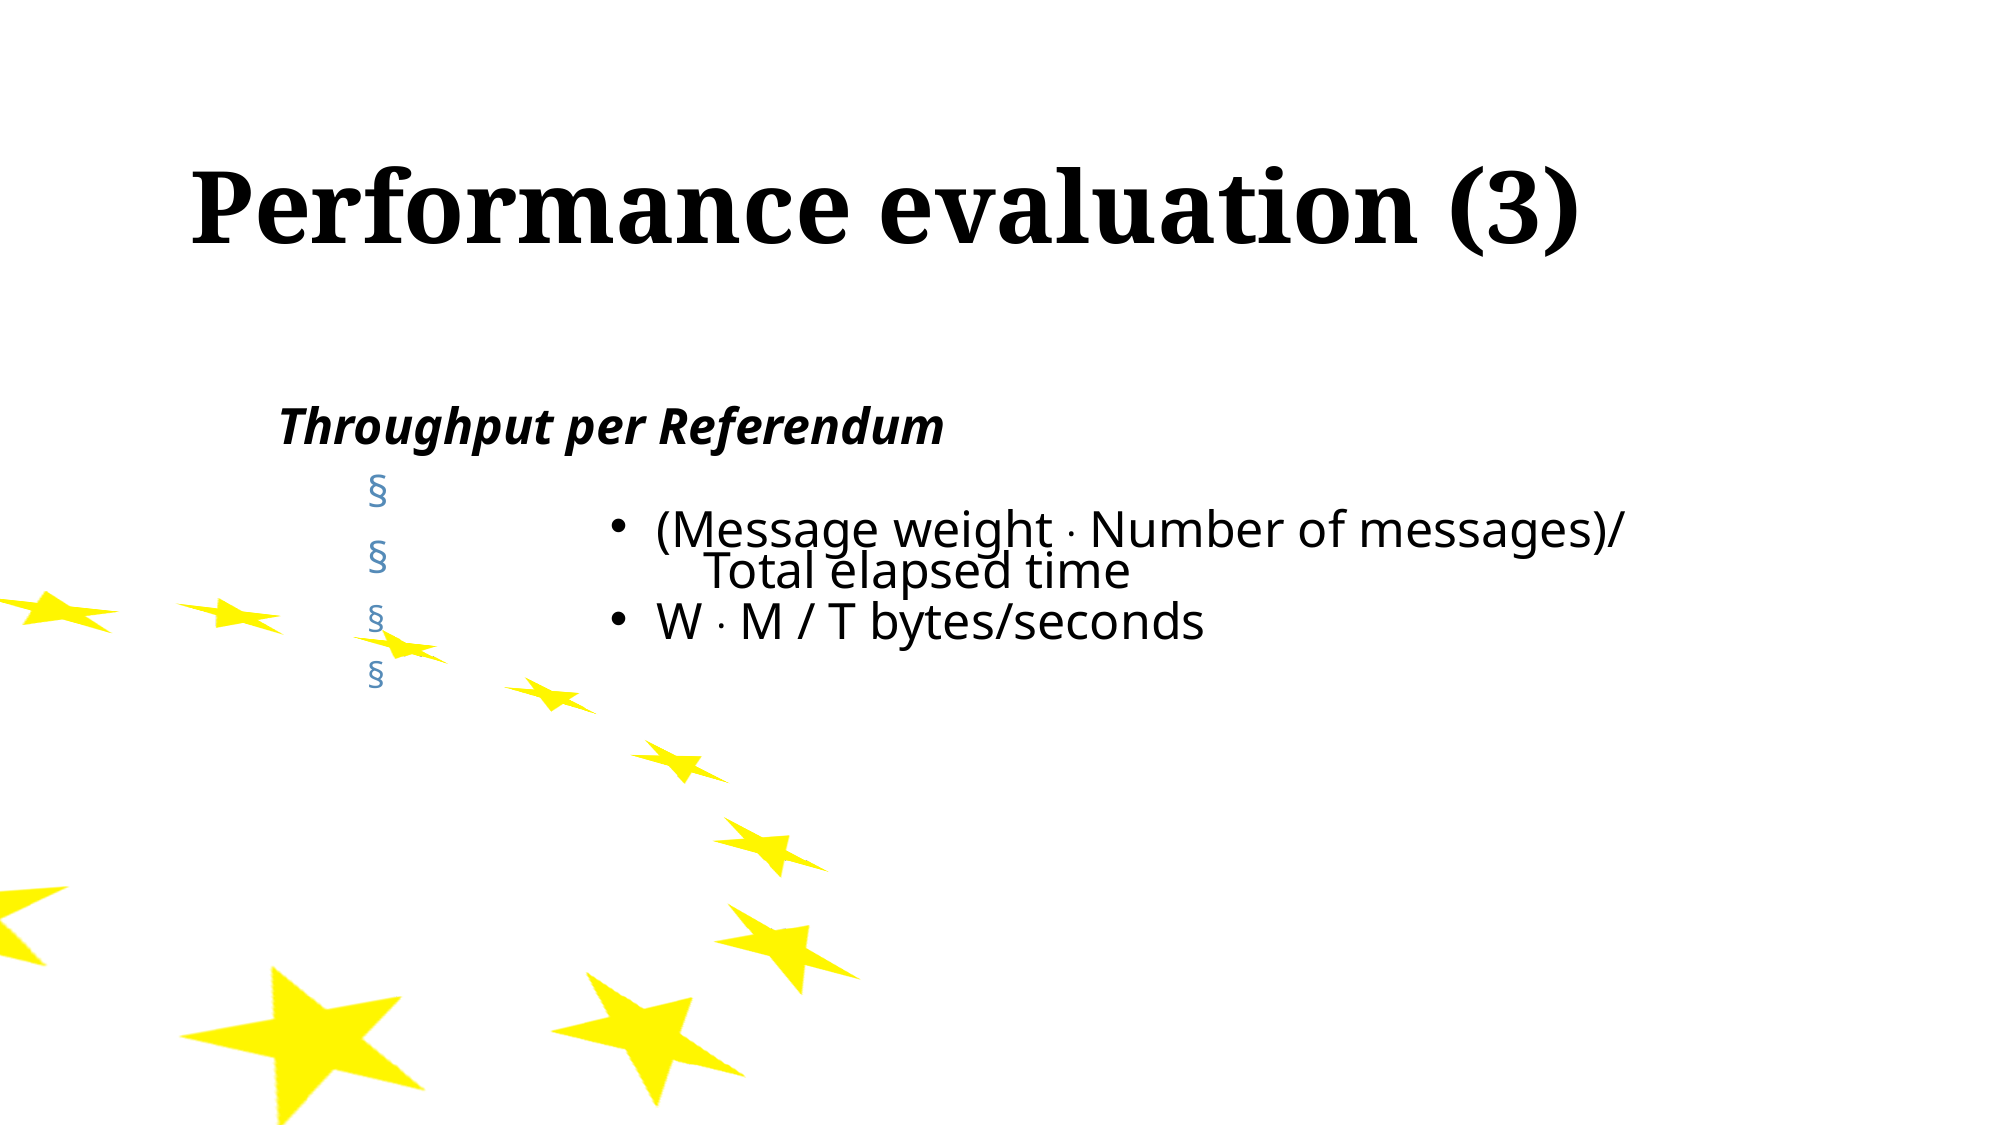

# Performance evaluation (3)
Throughput per Referendum
(Message weight · Number of messages)/ Total elapsed time
W · M / T bytes/seconds